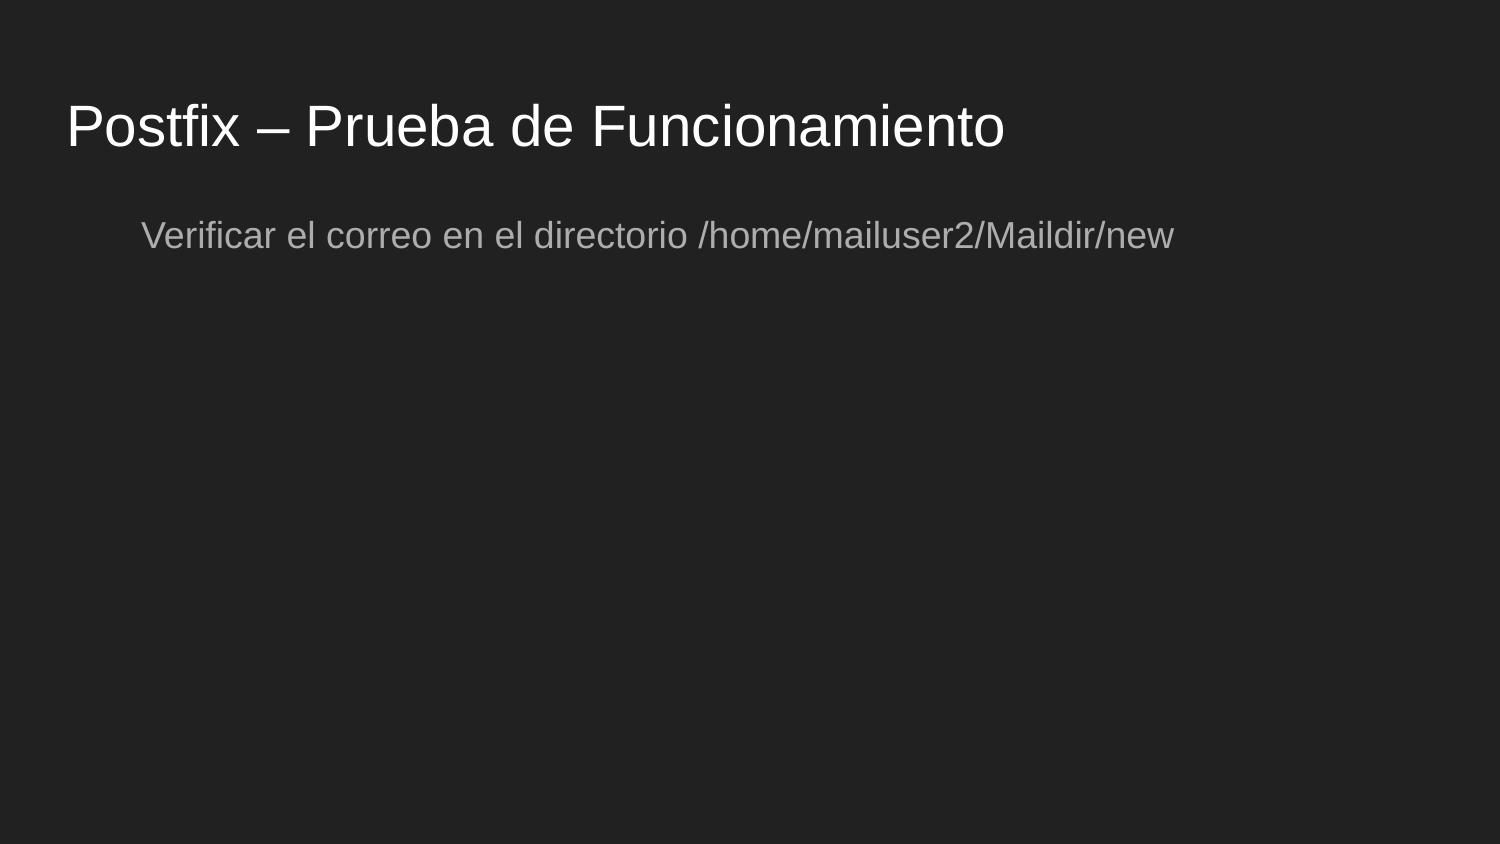

# Postfix – Prueba de Funcionamiento
Verificar el correo en el directorio /home/mailuser2/Maildir/new